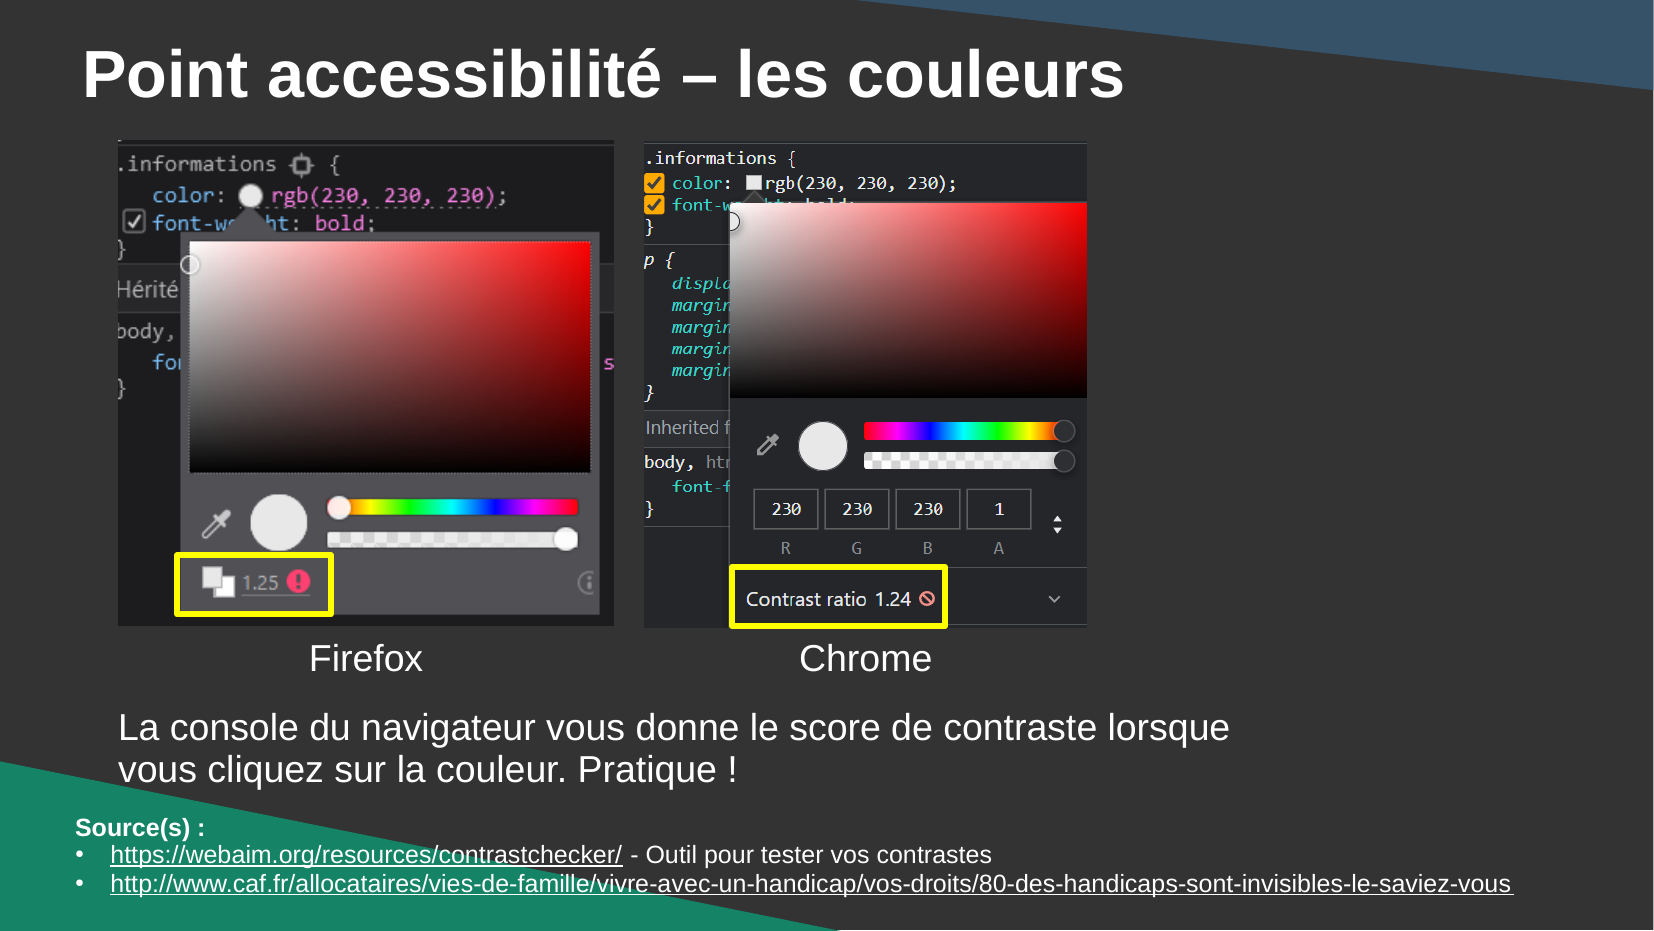

# Point accessibilité – les couleurs
Firefox
Chrome
La console du navigateur vous donne le score de contraste lorsque vous cliquez sur la couleur. Pratique !
Source(s) :
https://webaim.org/resources/contrastchecker/ - Outil pour tester vos contrastes
http://www.caf.fr/allocataires/vies-de-famille/vivre-avec-un-handicap/vos-droits/80-des-handicaps-sont-invisibles-le-saviez-vous